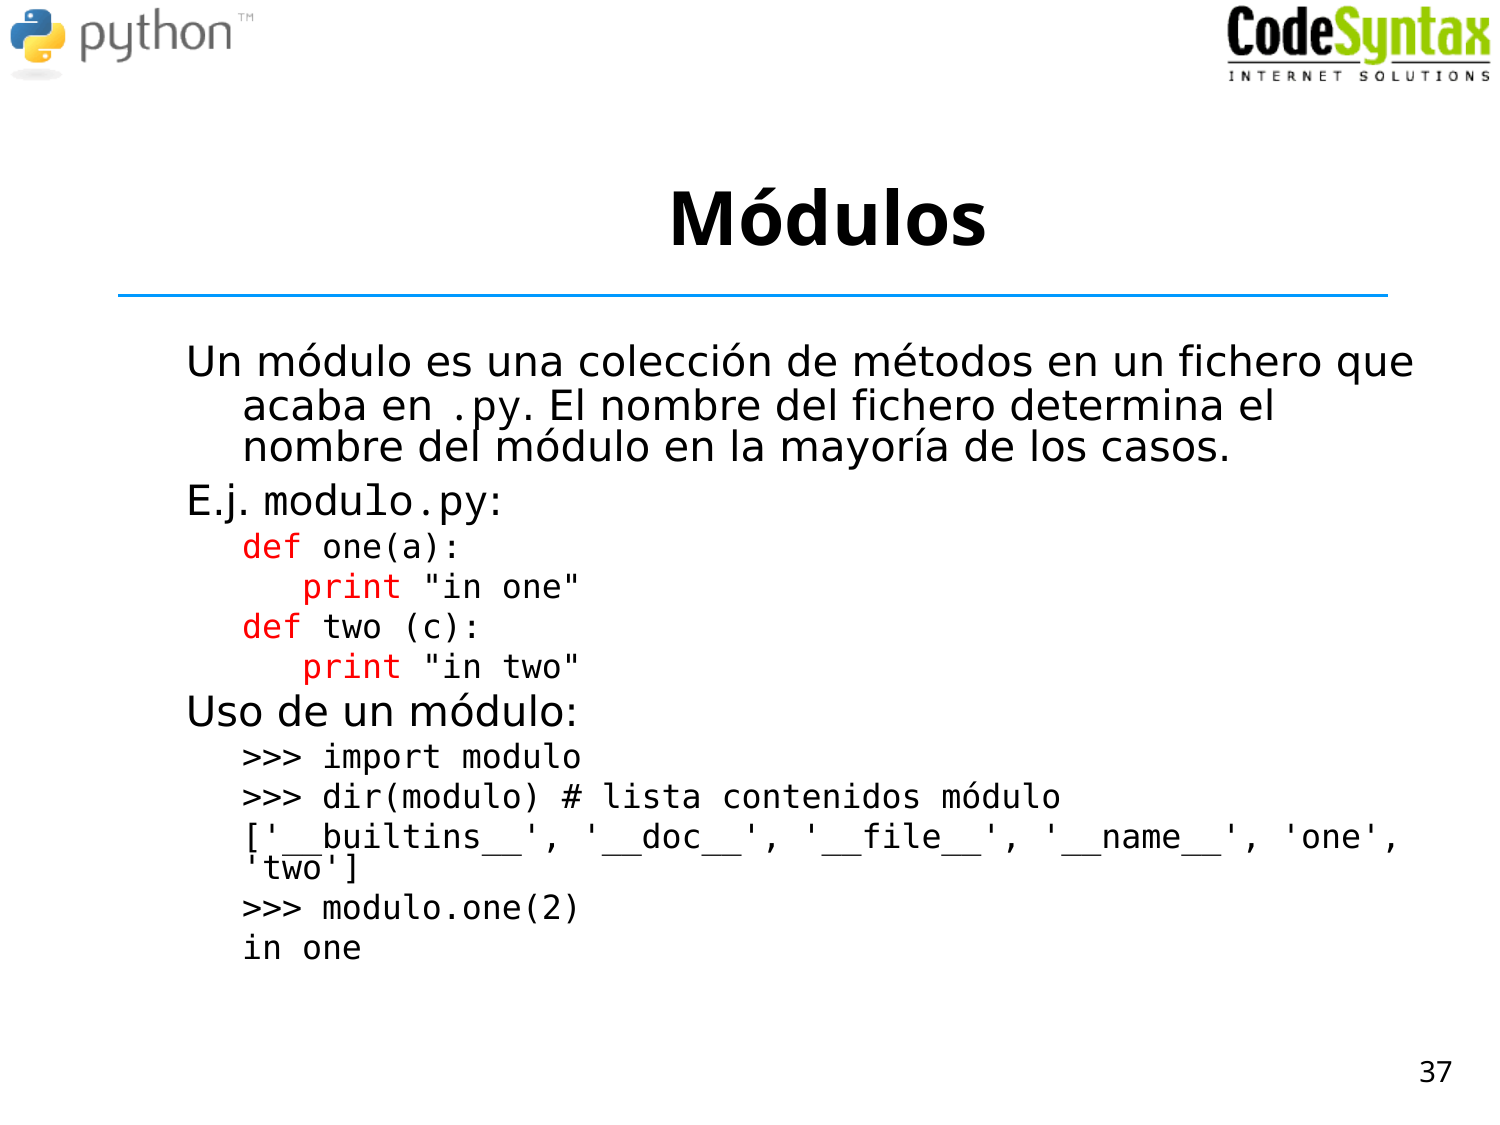

# Módulos
Un módulo es una colección de métodos en un fichero que acaba en .py. El nombre del fichero determina el nombre del módulo en la mayoría de los casos.
E.j. modulo.py:
	def one(a):
	 print "in one"
	def two (c):
	 print "in two"
Uso de un módulo:
	>>> import modulo
	>>> dir(modulo) # lista contenidos módulo
	['__builtins__', '__doc__', '__file__', '__name__', 'one', 'two']
	>>> modulo.one(2)
	in one
37